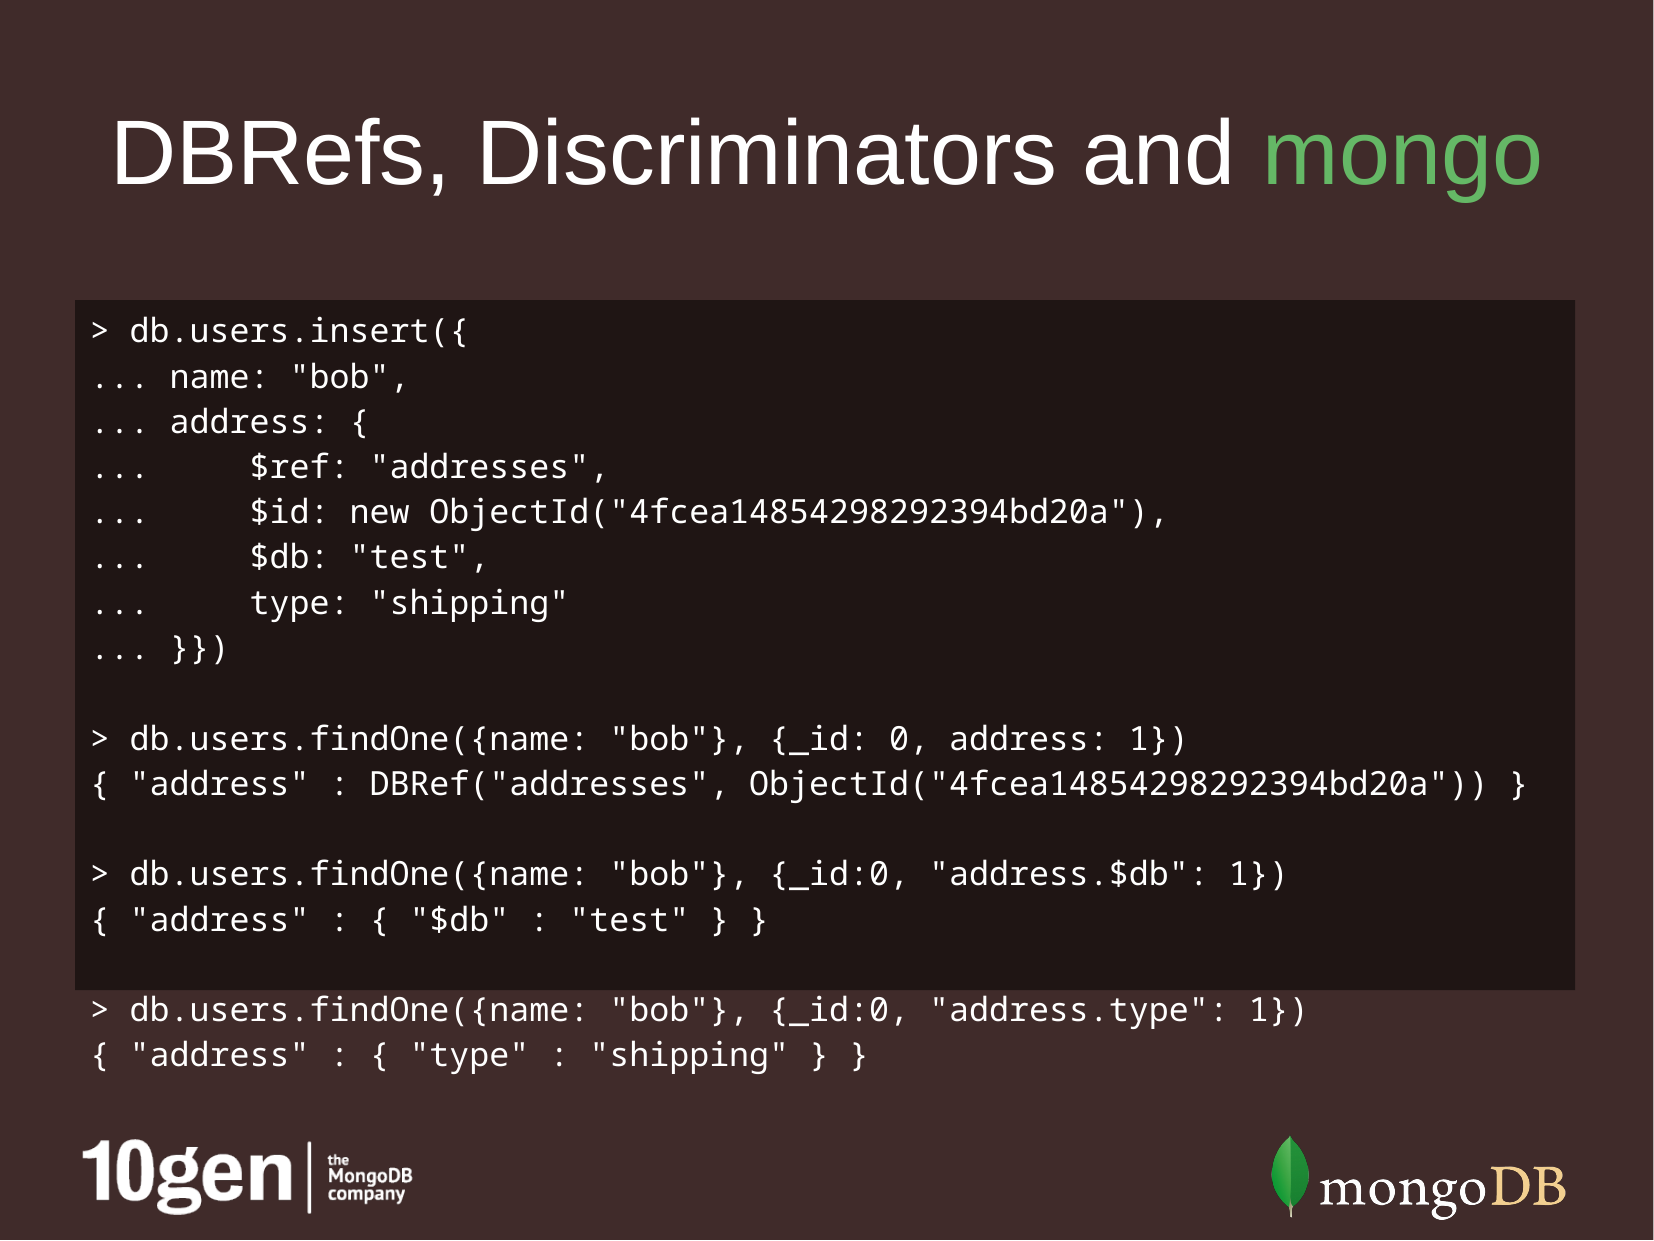

# DBRefs, Discriminators and mongo
> db.users.insert({
... name: "bob",
... address: {
... $ref: "addresses",
... $id: new ObjectId("4fcea14854298292394bd20a"),
... $db: "test",
... type: "shipping"
... }})
> db.users.findOne({name: "bob"}, {_id: 0, address: 1})
{ "address" : DBRef("addresses", ObjectId("4fcea14854298292394bd20a")) }
> db.users.findOne({name: "bob"}, {_id:0, "address.$db": 1})
{ "address" : { "$db" : "test" } }
> db.users.findOne({name: "bob"}, {_id:0, "address.type": 1})
{ "address" : { "type" : "shipping" } }